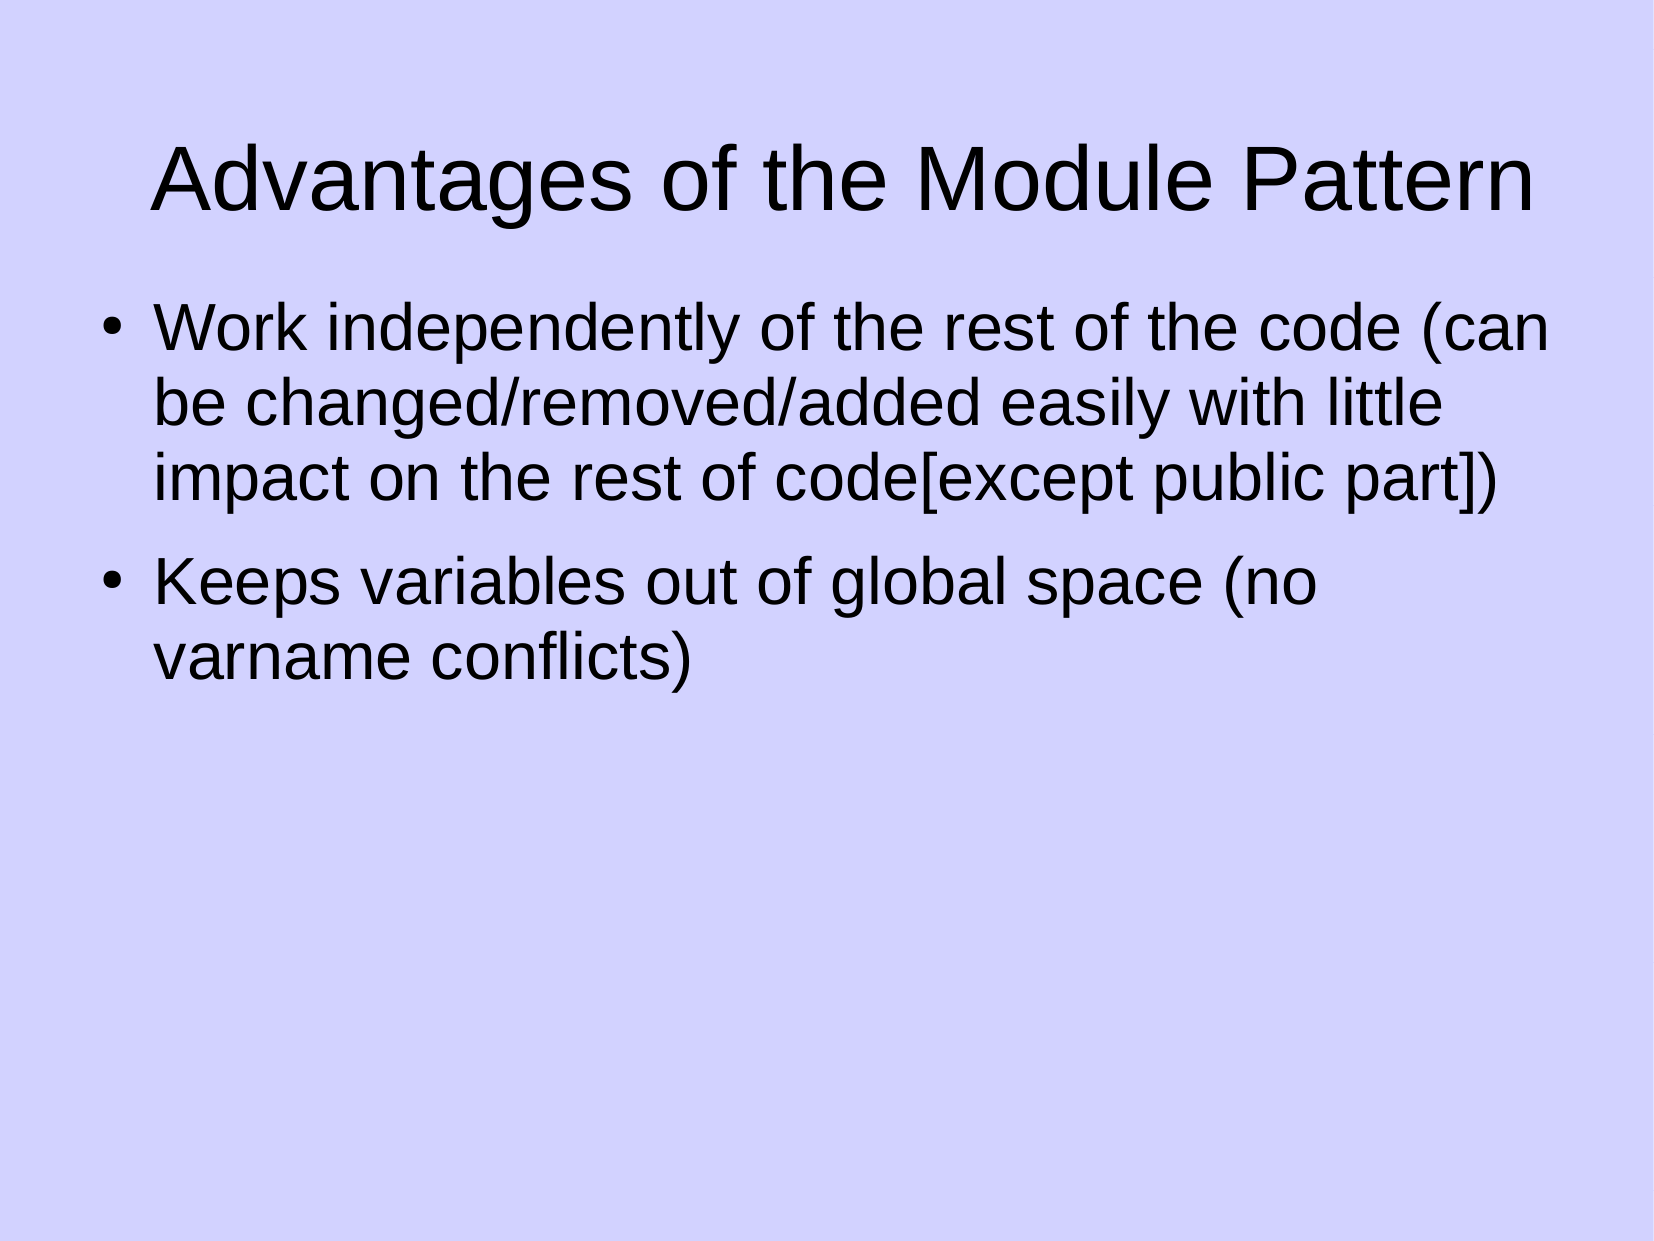

# Advantages of the Module Pattern
Work independently of the rest of the code (can be changed/removed/added easily with little impact on the rest of code[except public part])
Keeps variables out of global space (no varname conflicts)